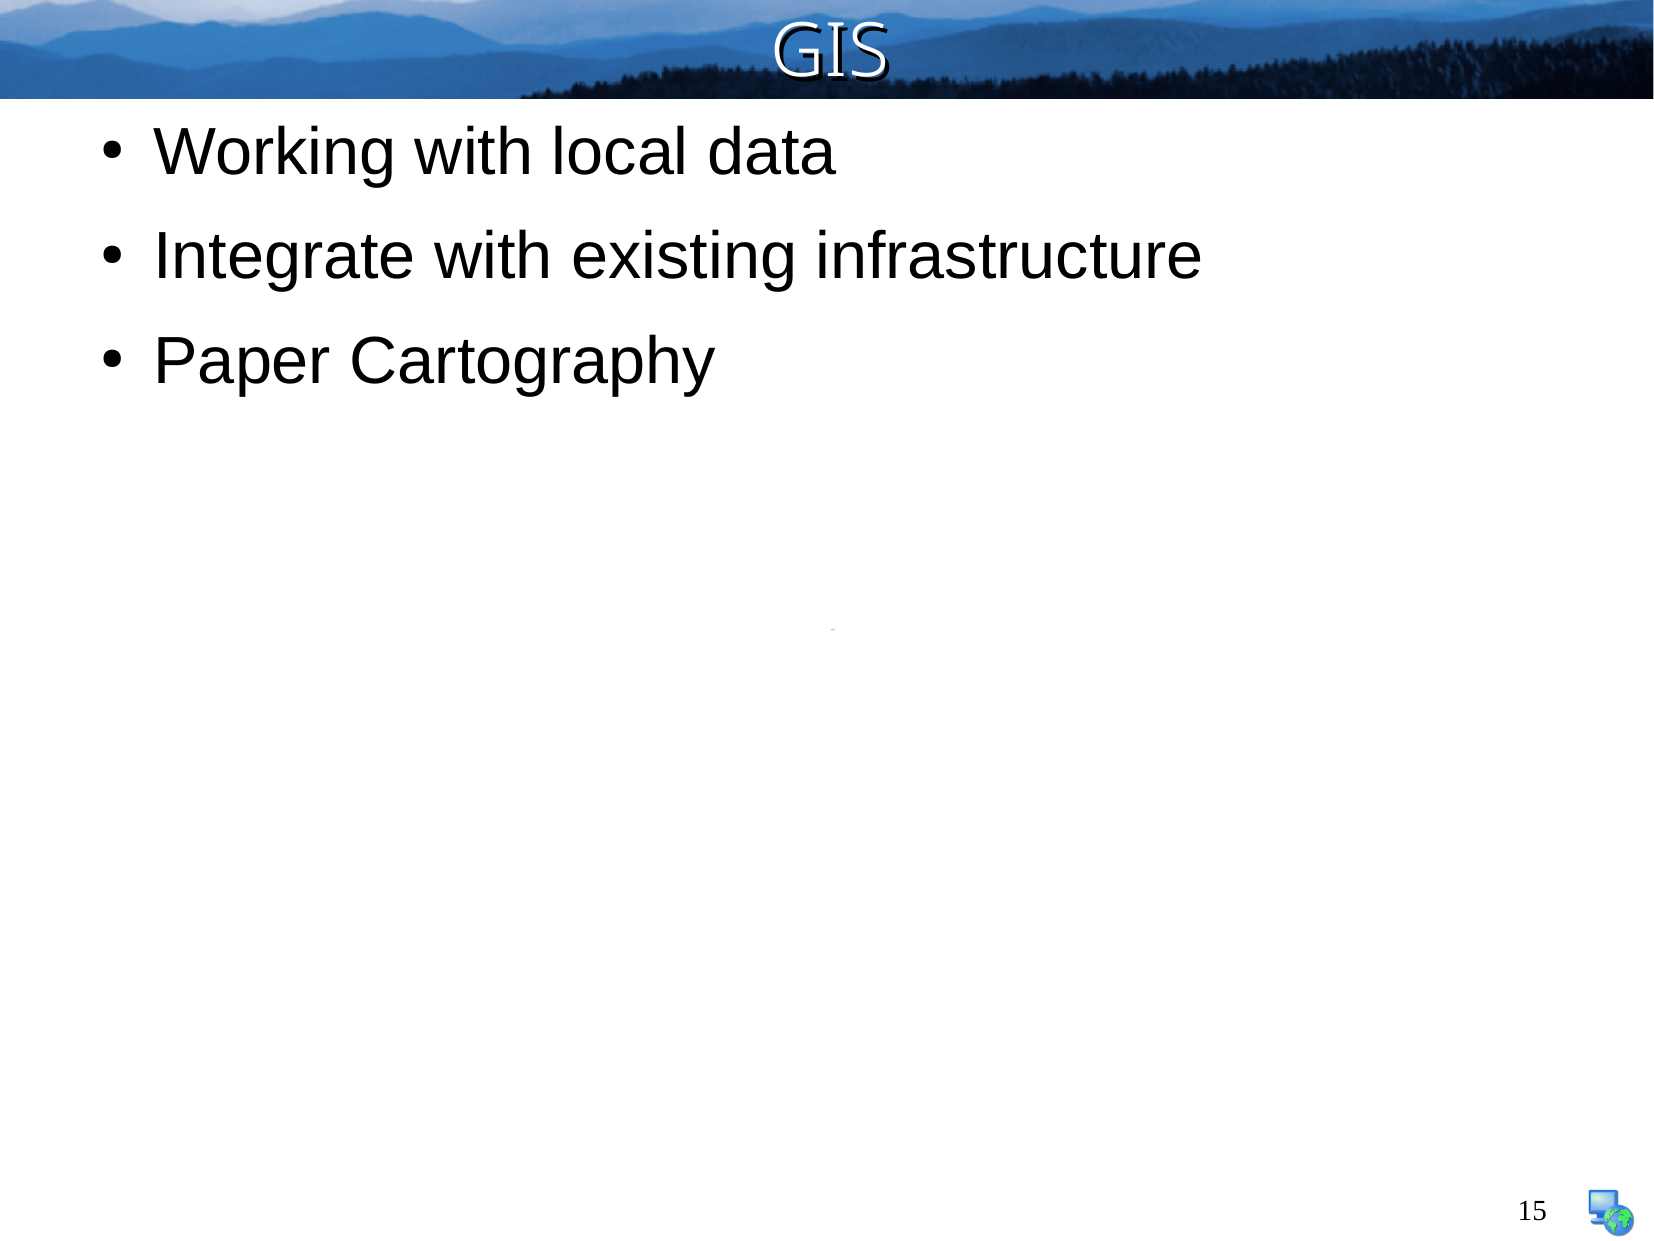

# GIS
Working with local data
Integrate with existing infrastructure
Paper Cartography
15